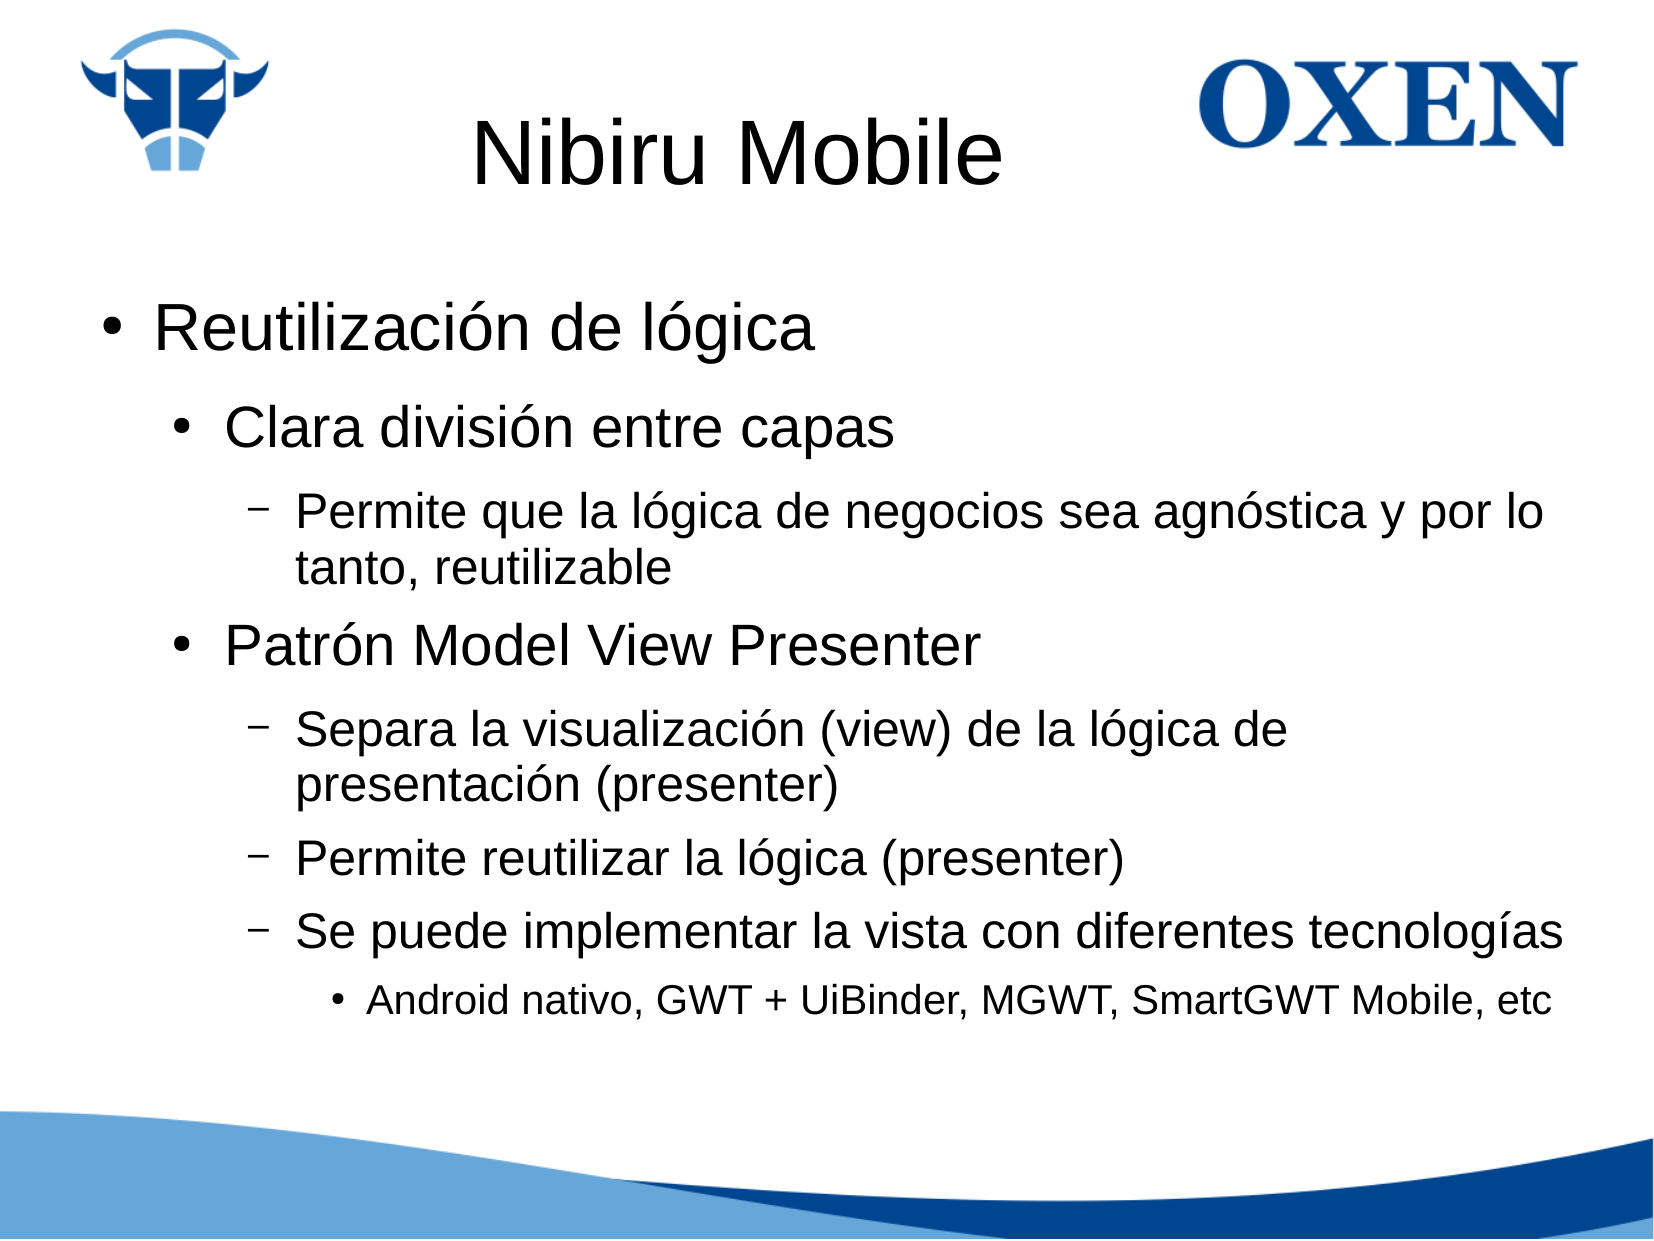

# Nibiru Mobile
Reutilización de lógica
Clara división entre capas
Permite que la lógica de negocios sea agnóstica y por lo tanto, reutilizable
Patrón Model View Presenter
Separa la visualización (view) de la lógica de presentación (presenter)
Permite reutilizar la lógica (presenter)
Se puede implementar la vista con diferentes tecnologías
Android nativo, GWT + UiBinder, MGWT, SmartGWT Mobile, etc